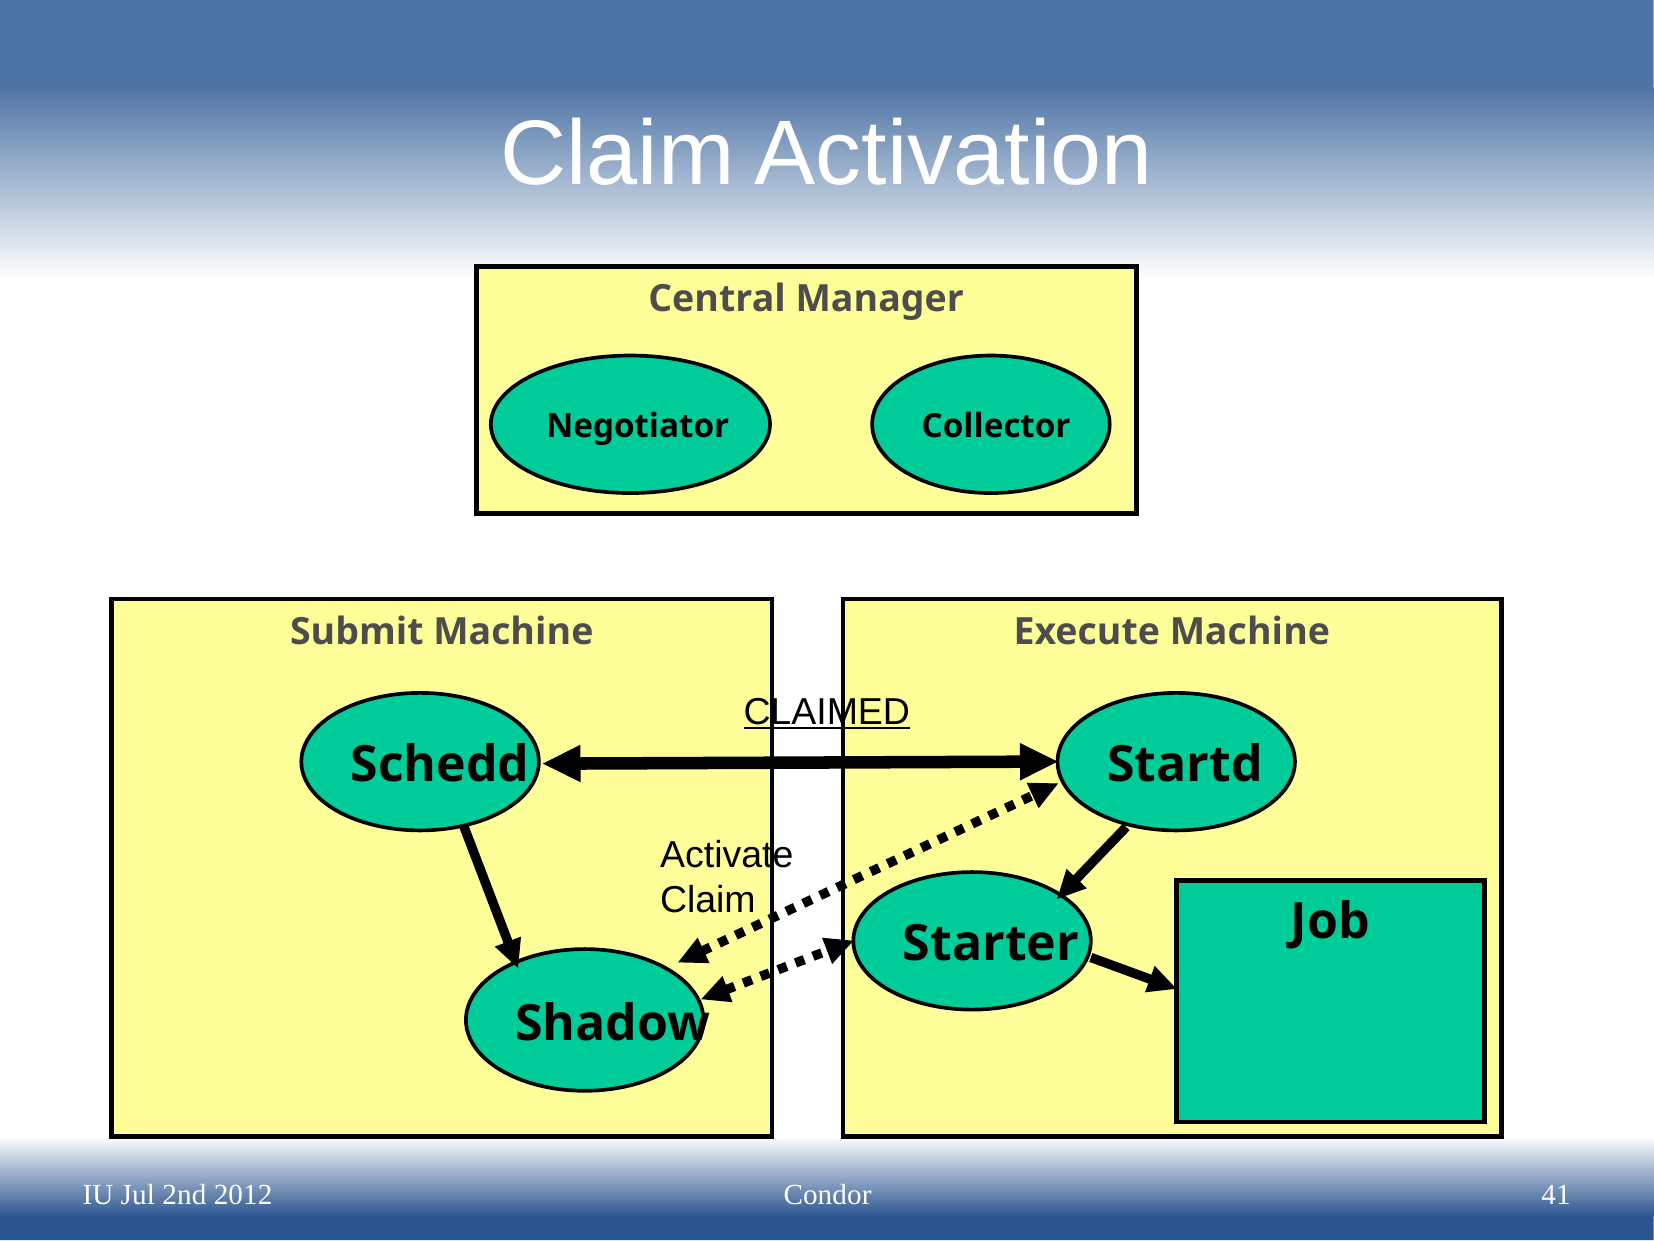

# Claim Activation
Central Manager
Negotiator
Collector
Submit Machine
Execute Machine
CLAIMED
Schedd
Startd
Activate
Claim
Shadow
Starter
Job
IU Jul 2nd 2012
Condor
41